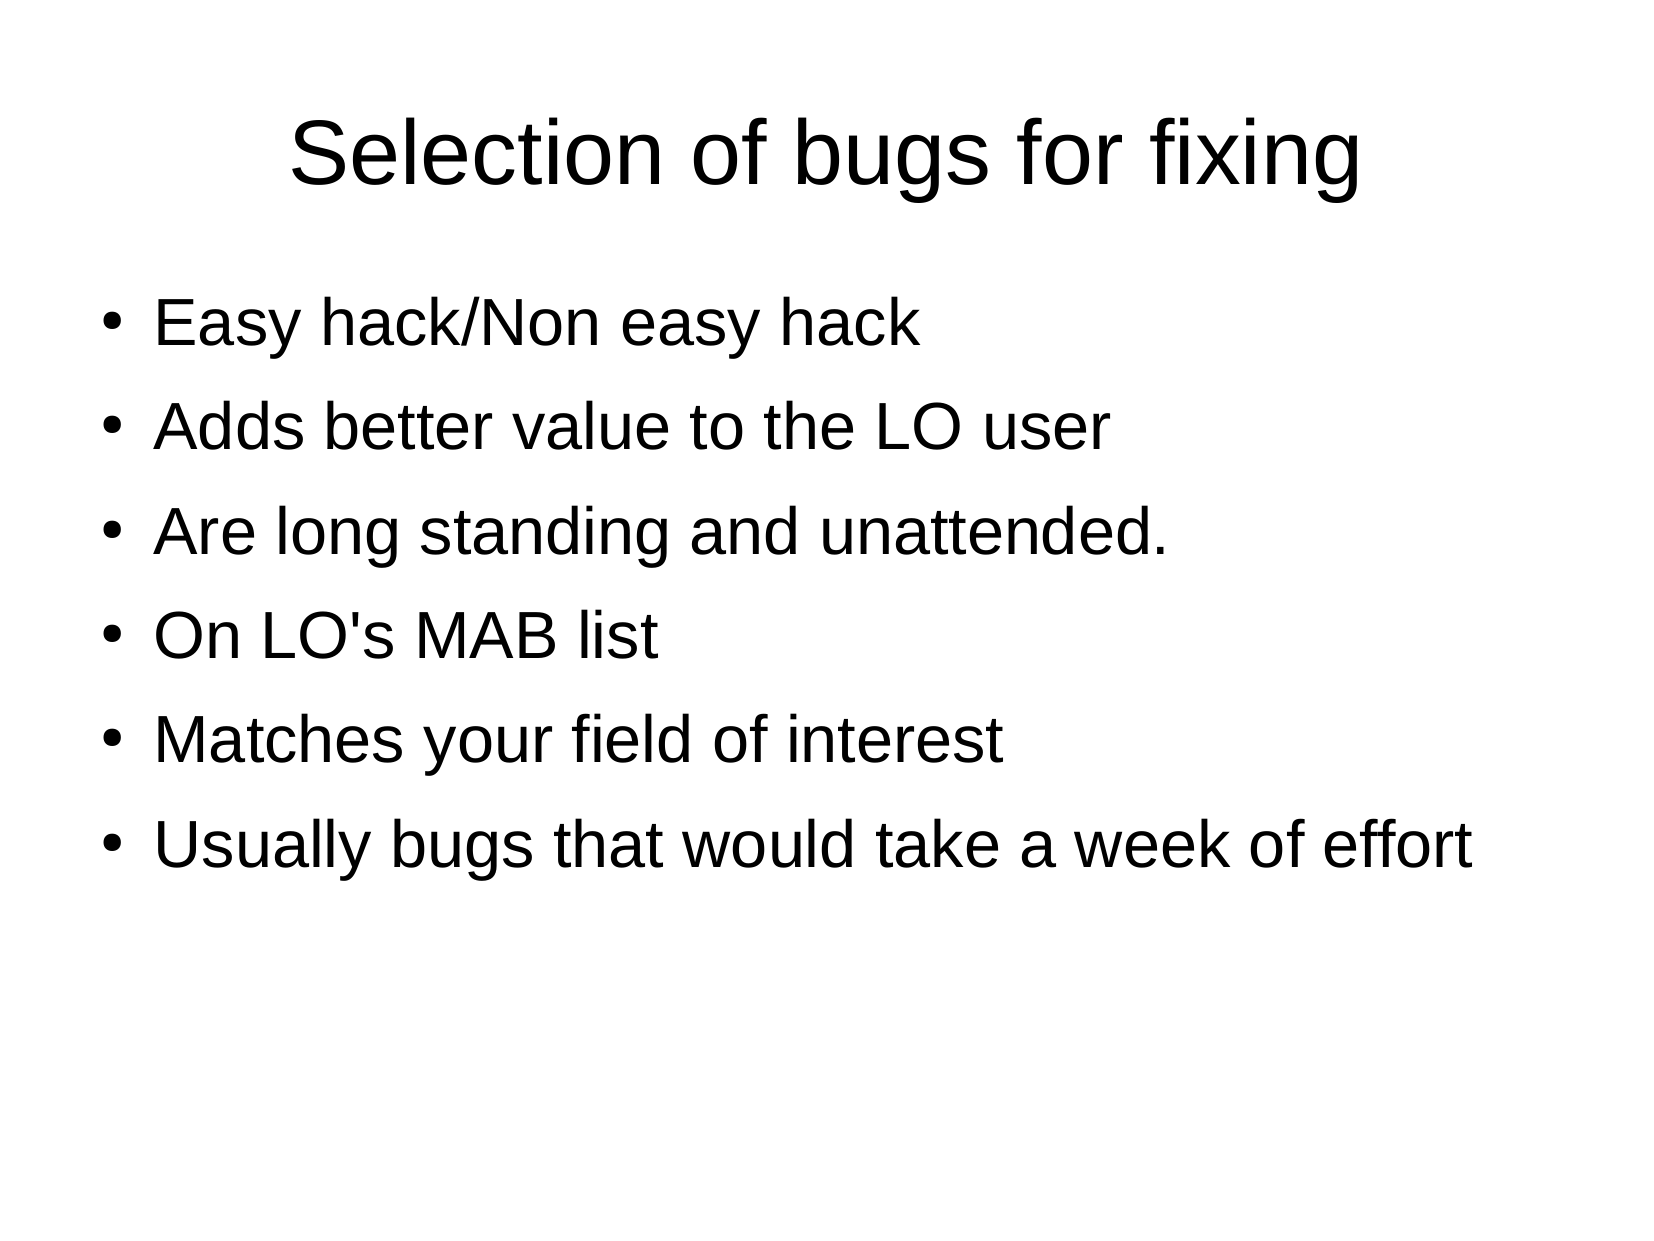

# Selection of bugs for fixing
Easy hack/Non easy hack
Adds better value to the LO user
Are long standing and unattended.
On LO's MAB list
Matches your field of interest
Usually bugs that would take a week of effort